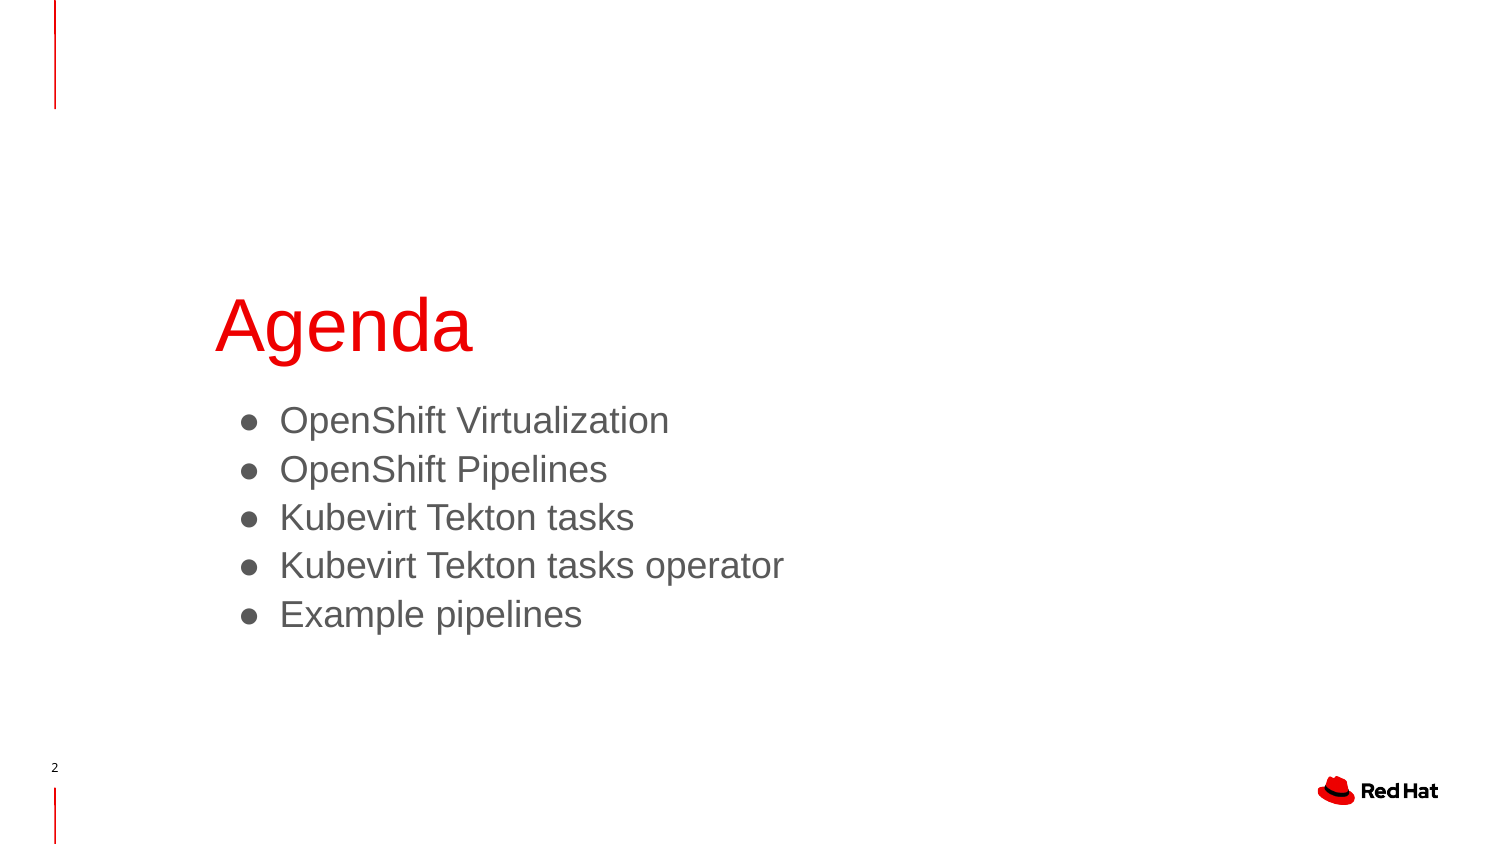

Agenda
# OpenShift Virtualization
OpenShift Pipelines
Kubevirt Tekton tasks
Kubevirt Tekton tasks operator
Example pipelines